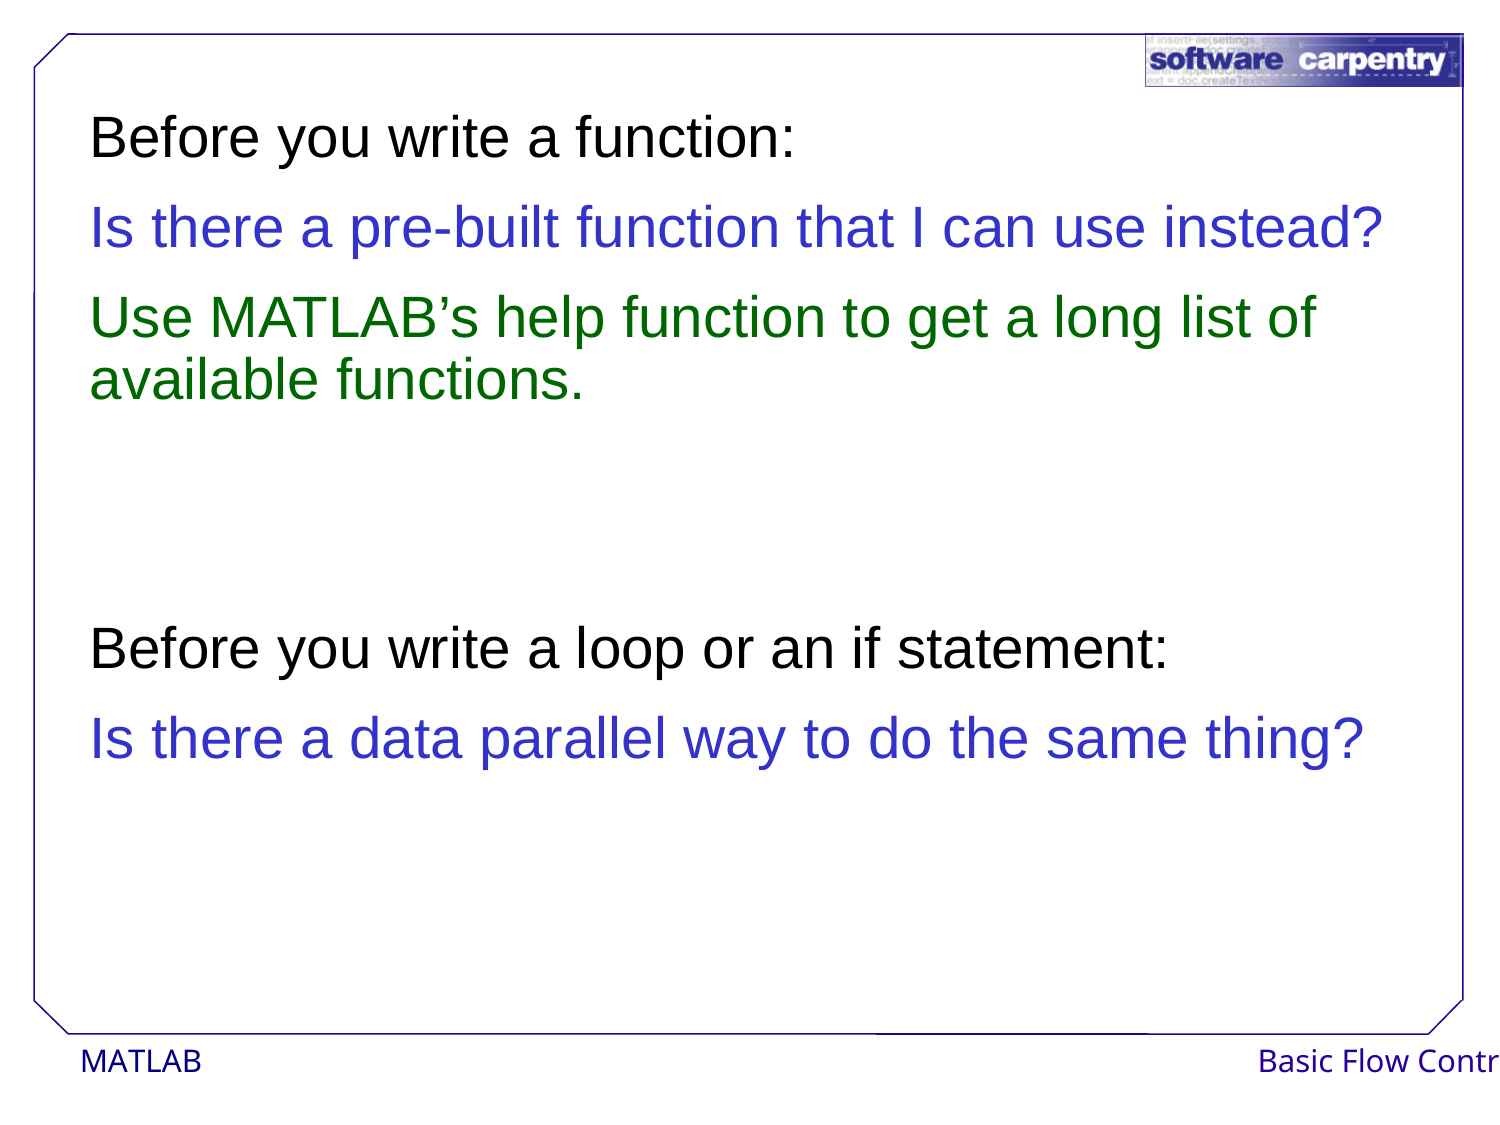

# Before you write a function:
Is there a pre-built function that I can use instead?
Use MATLAB’s help function to get a long list of available functions.
Before you write a loop or an if statement:
Is there a data parallel way to do the same thing?